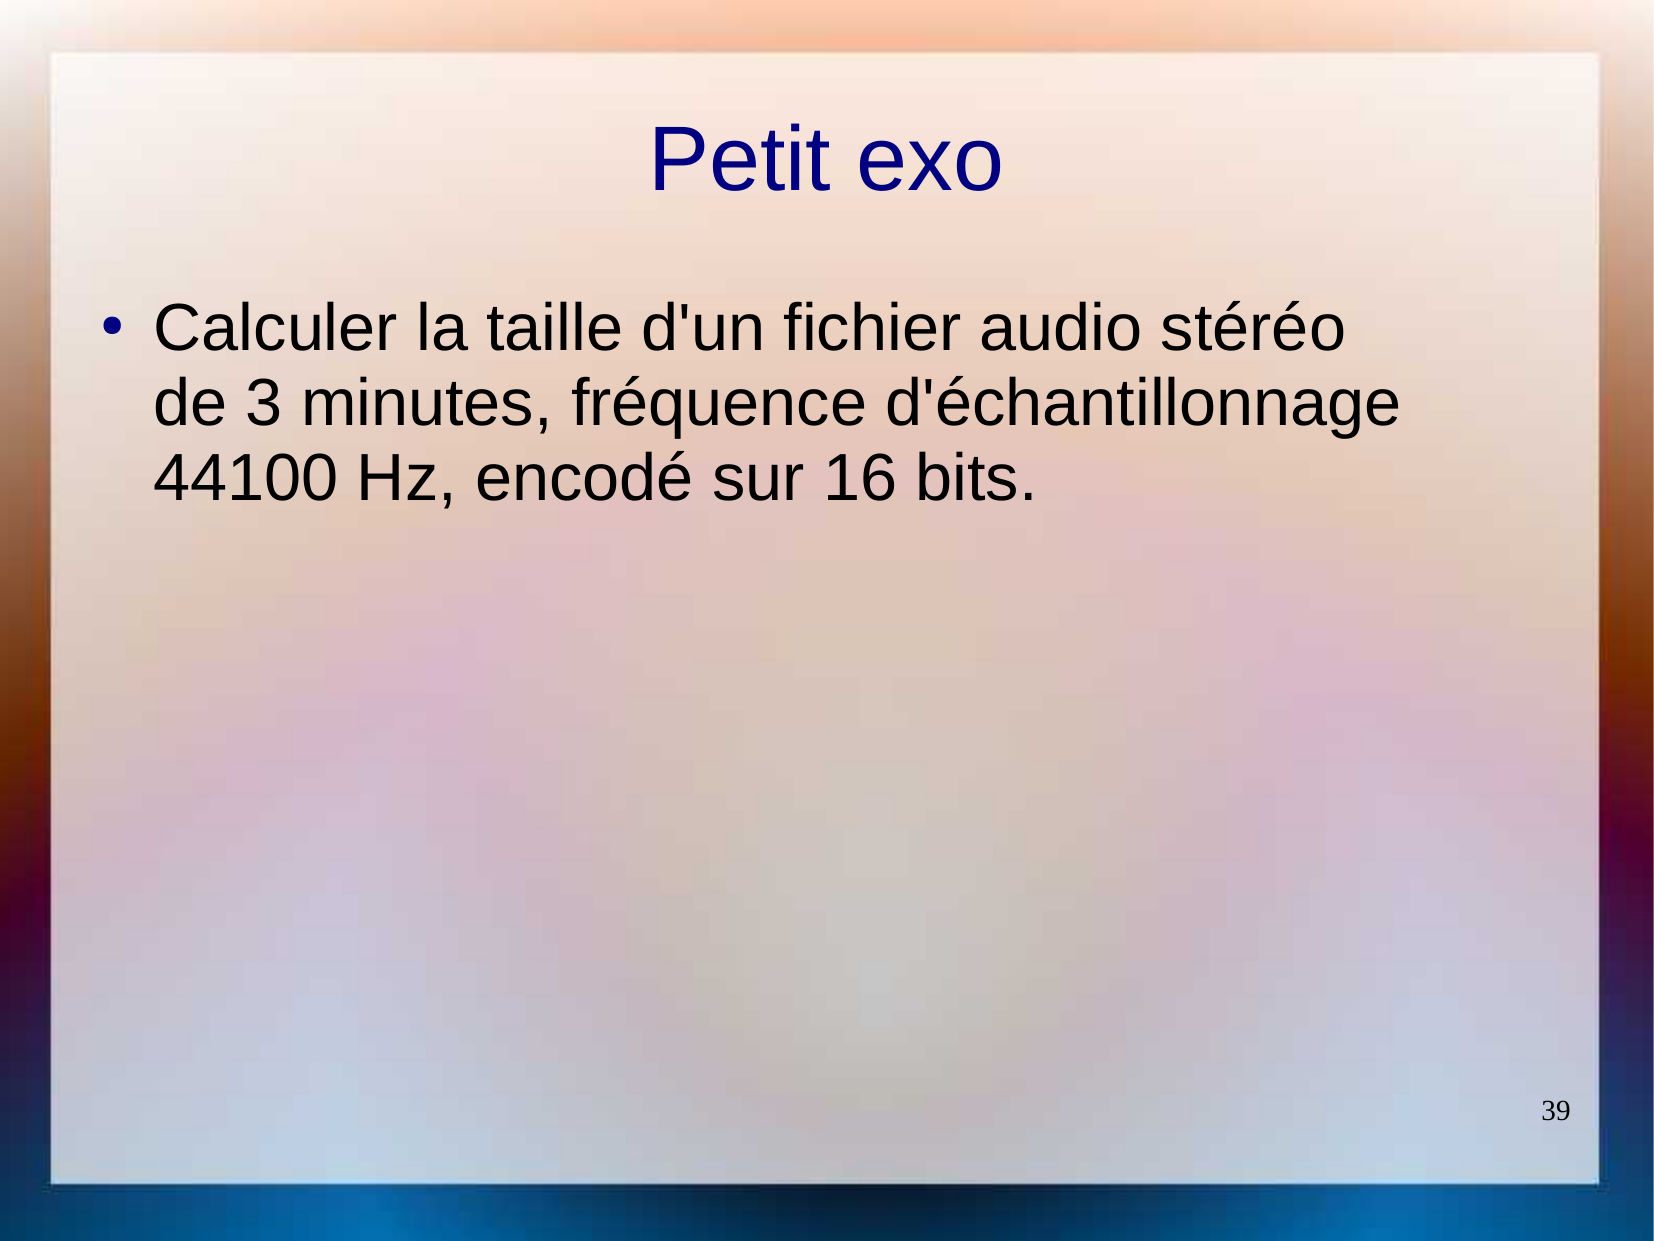

# Petit exo
Calculer la taille d'un fichier audio stéréo
de 3 minutes, fréquence d'échantillonnage 44100 Hz, encodé sur 16 bits.
39